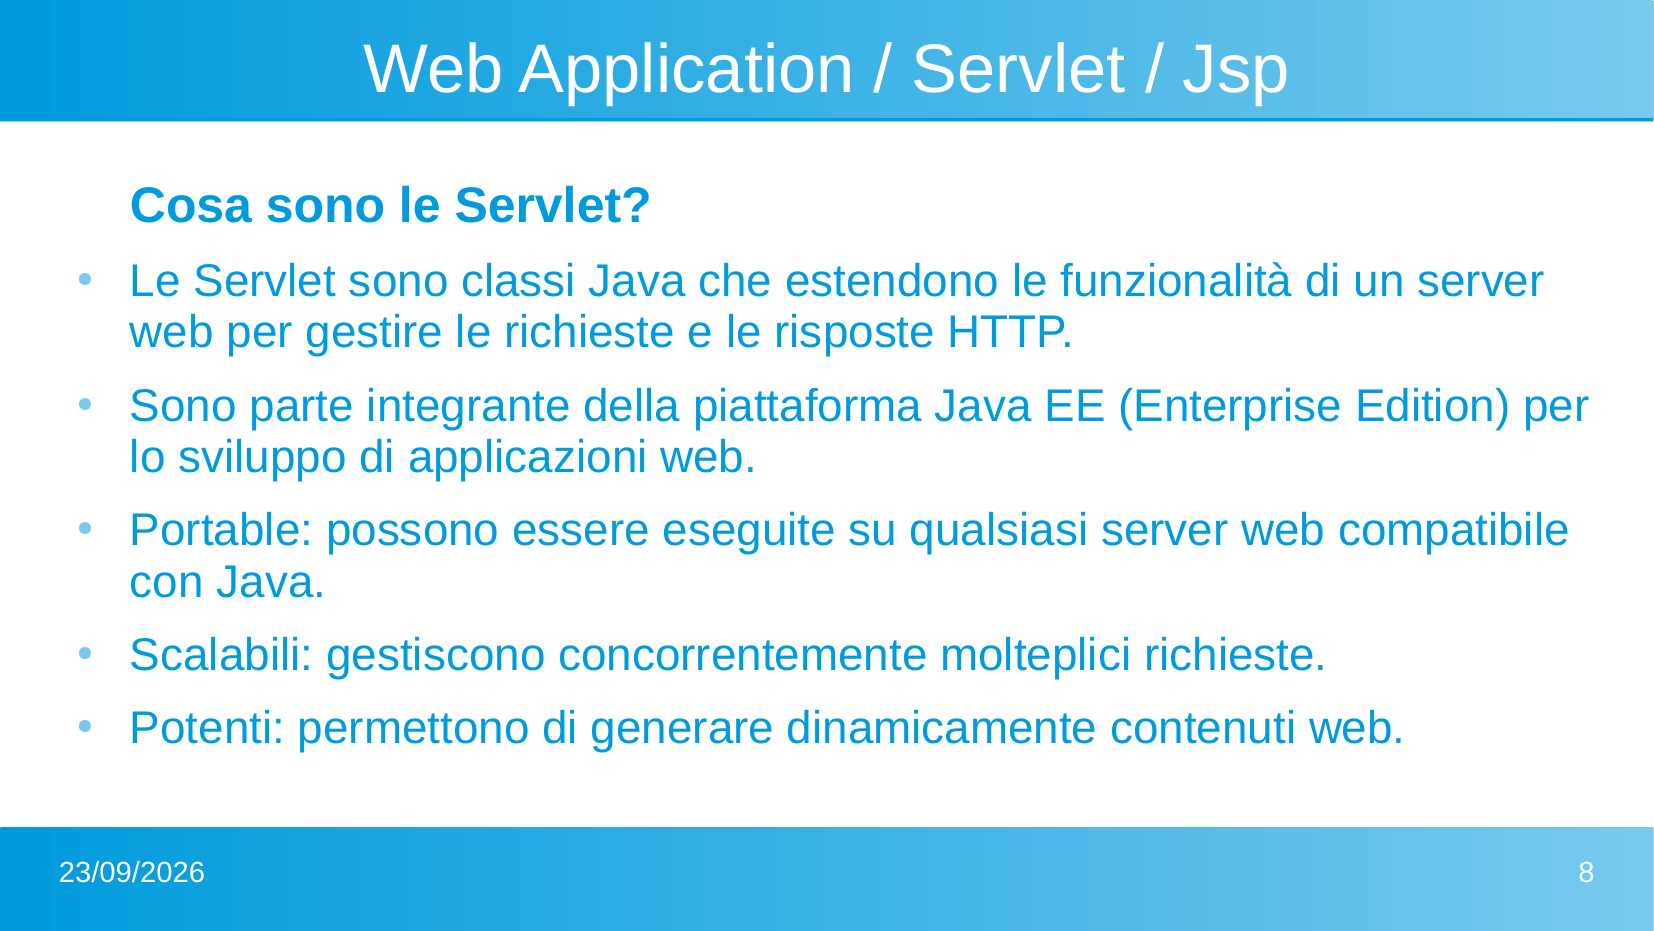

# Web Application / Servlet / Jsp
Cosa sono le Servlet?
Le Servlet sono classi Java che estendono le funzionalità di un server web per gestire le richieste e le risposte HTTP.
Sono parte integrante della piattaforma Java EE (Enterprise Edition) per lo sviluppo di applicazioni web.
Portable: possono essere eseguite su qualsiasi server web compatibile con Java.
Scalabili: gestiscono concorrentemente molteplici richieste.
Potenti: permettono di generare dinamicamente contenuti web.
8